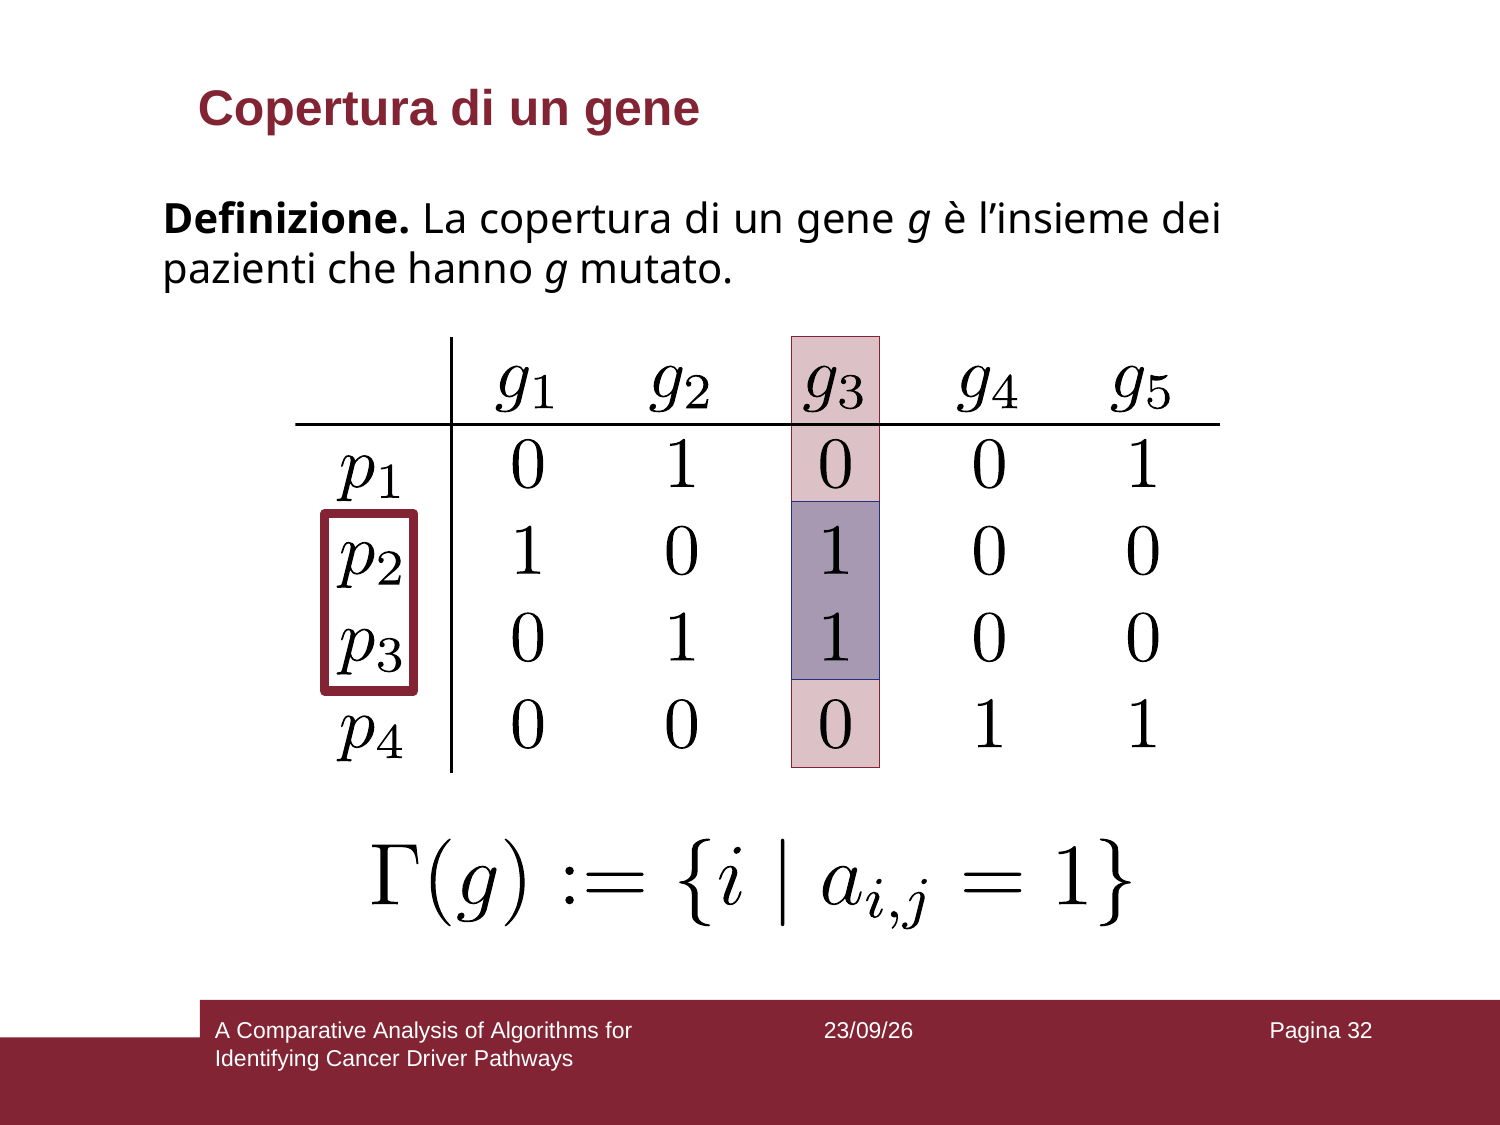

# Copertura di un gene
Definizione. La copertura di un gene g è l’insieme dei pazienti che hanno g mutato.
A Comparative Analysis of Algorithms for Identifying Cancer Driver Pathways
Pagina